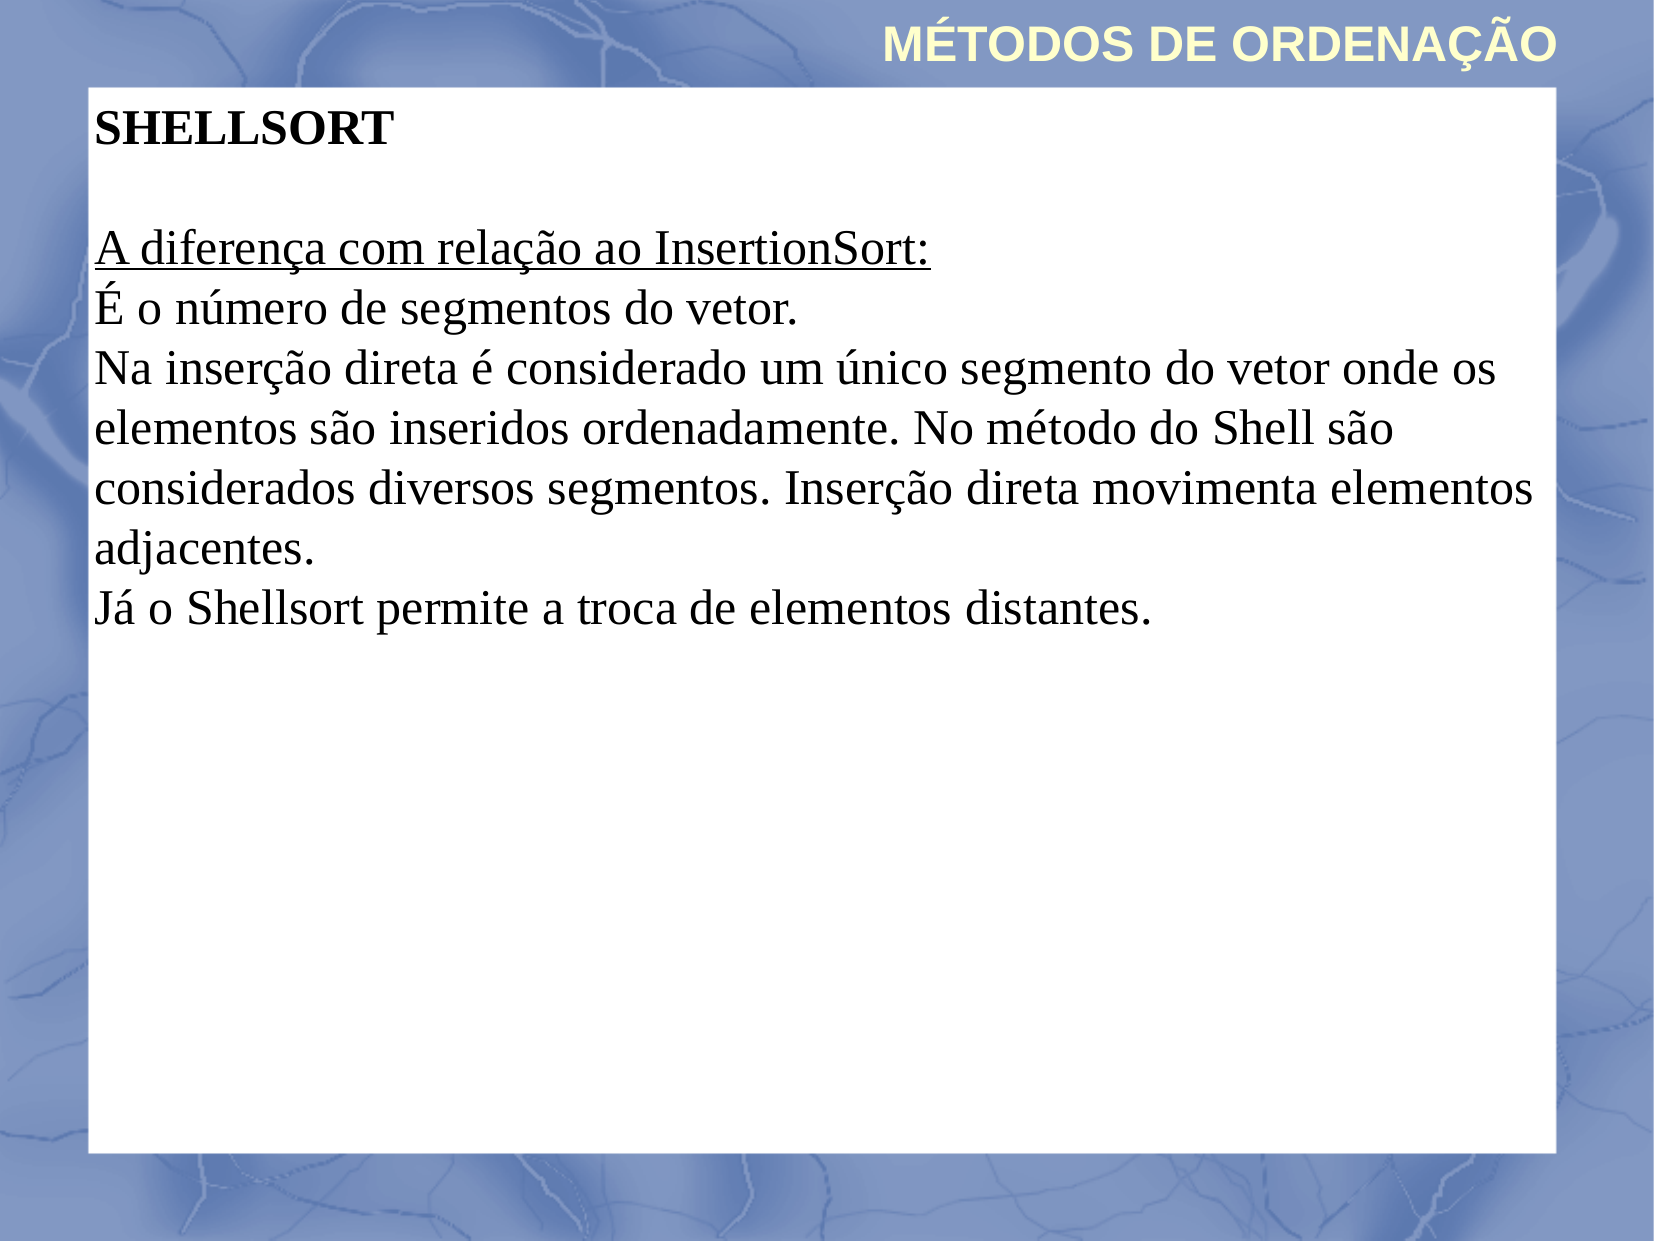

MÉTODOS DE ORDENAÇÃO
SHELLSORT
A diferença com relação ao InsertionSort:
É o número de segmentos do vetor.
Na inserção direta é considerado um único segmento do vetor onde os elementos são inseridos ordenadamente. No método do Shell são considerados diversos segmentos. Inserção direta movimenta elementos adjacentes.
Já o Shellsort permite a troca de elementos distantes.